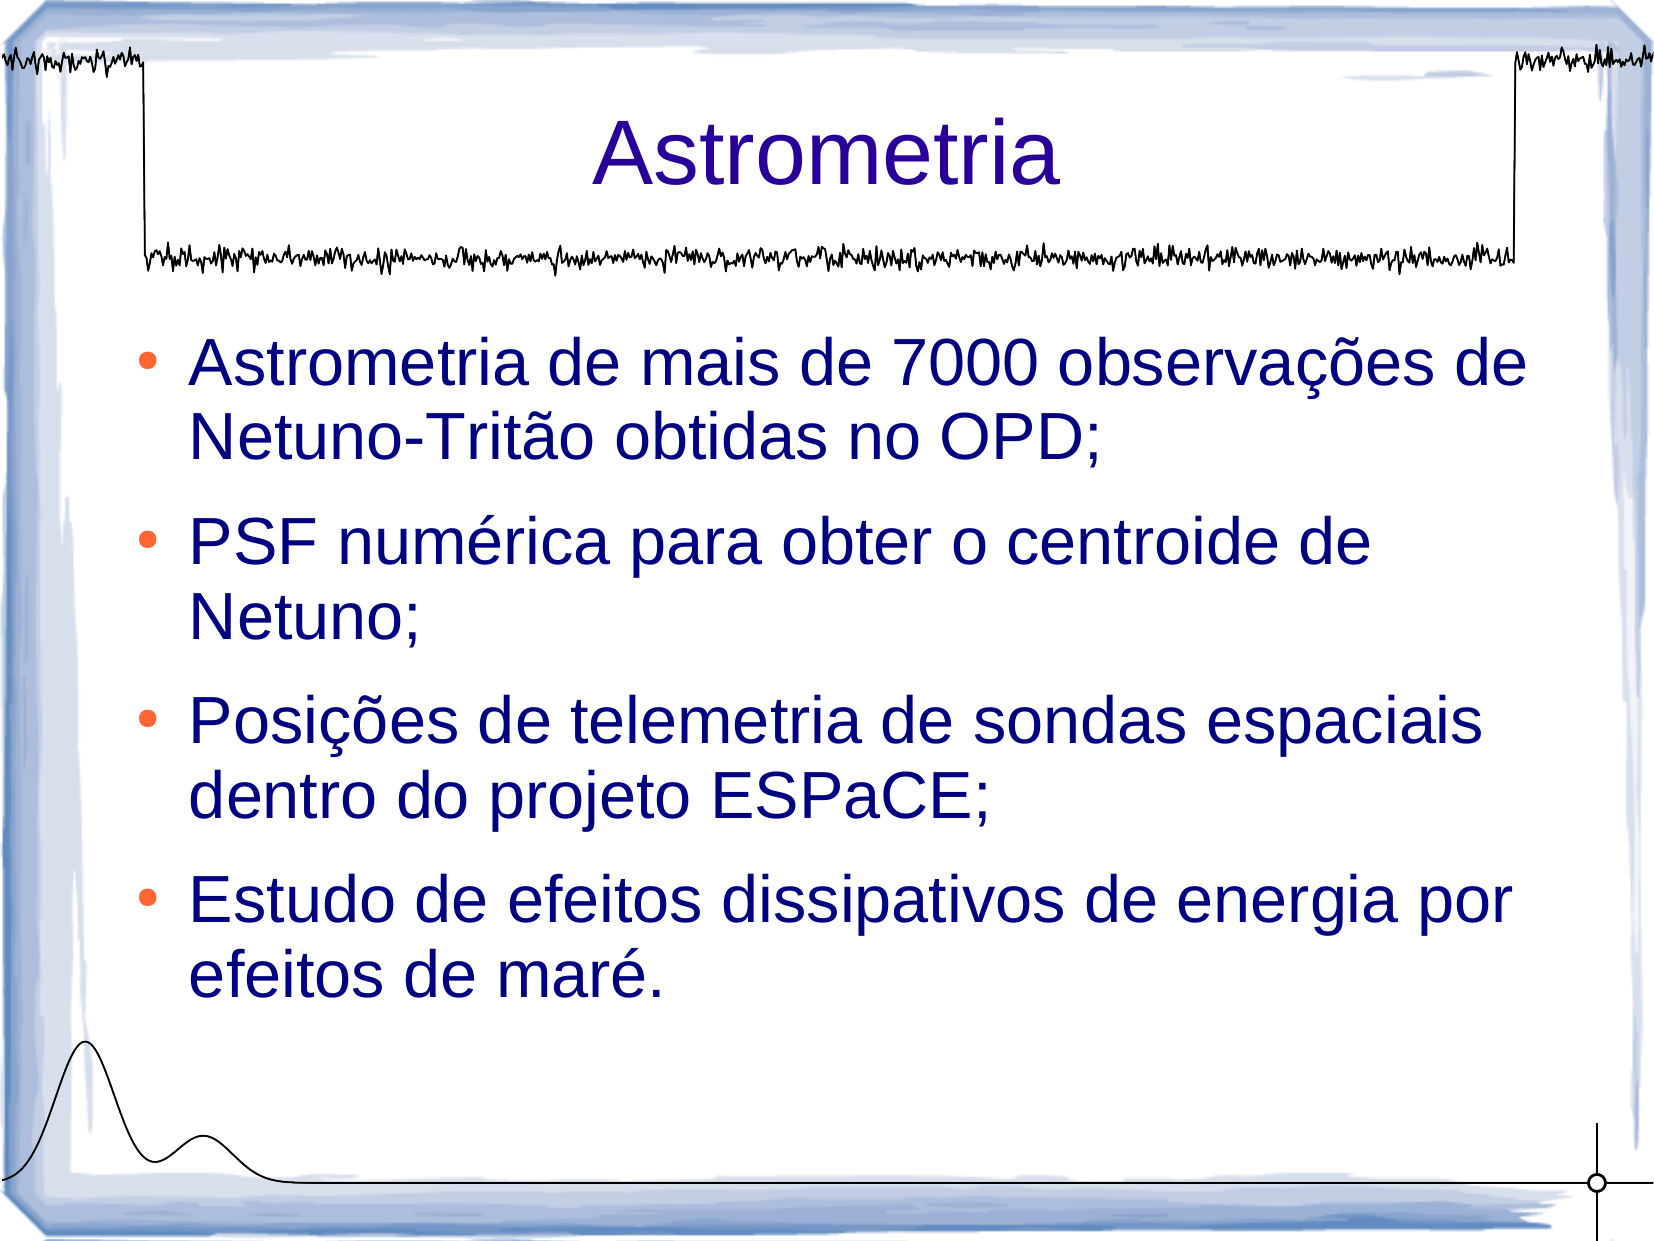

# Astrometria
Astrometria de mais de 7000 observações de Netuno-Tritão obtidas no OPD;
PSF numérica para obter o centroide de Netuno;
Posições de telemetria de sondas espaciais dentro do projeto ESPaCE;
Estudo de efeitos dissipativos de energia por efeitos de maré.